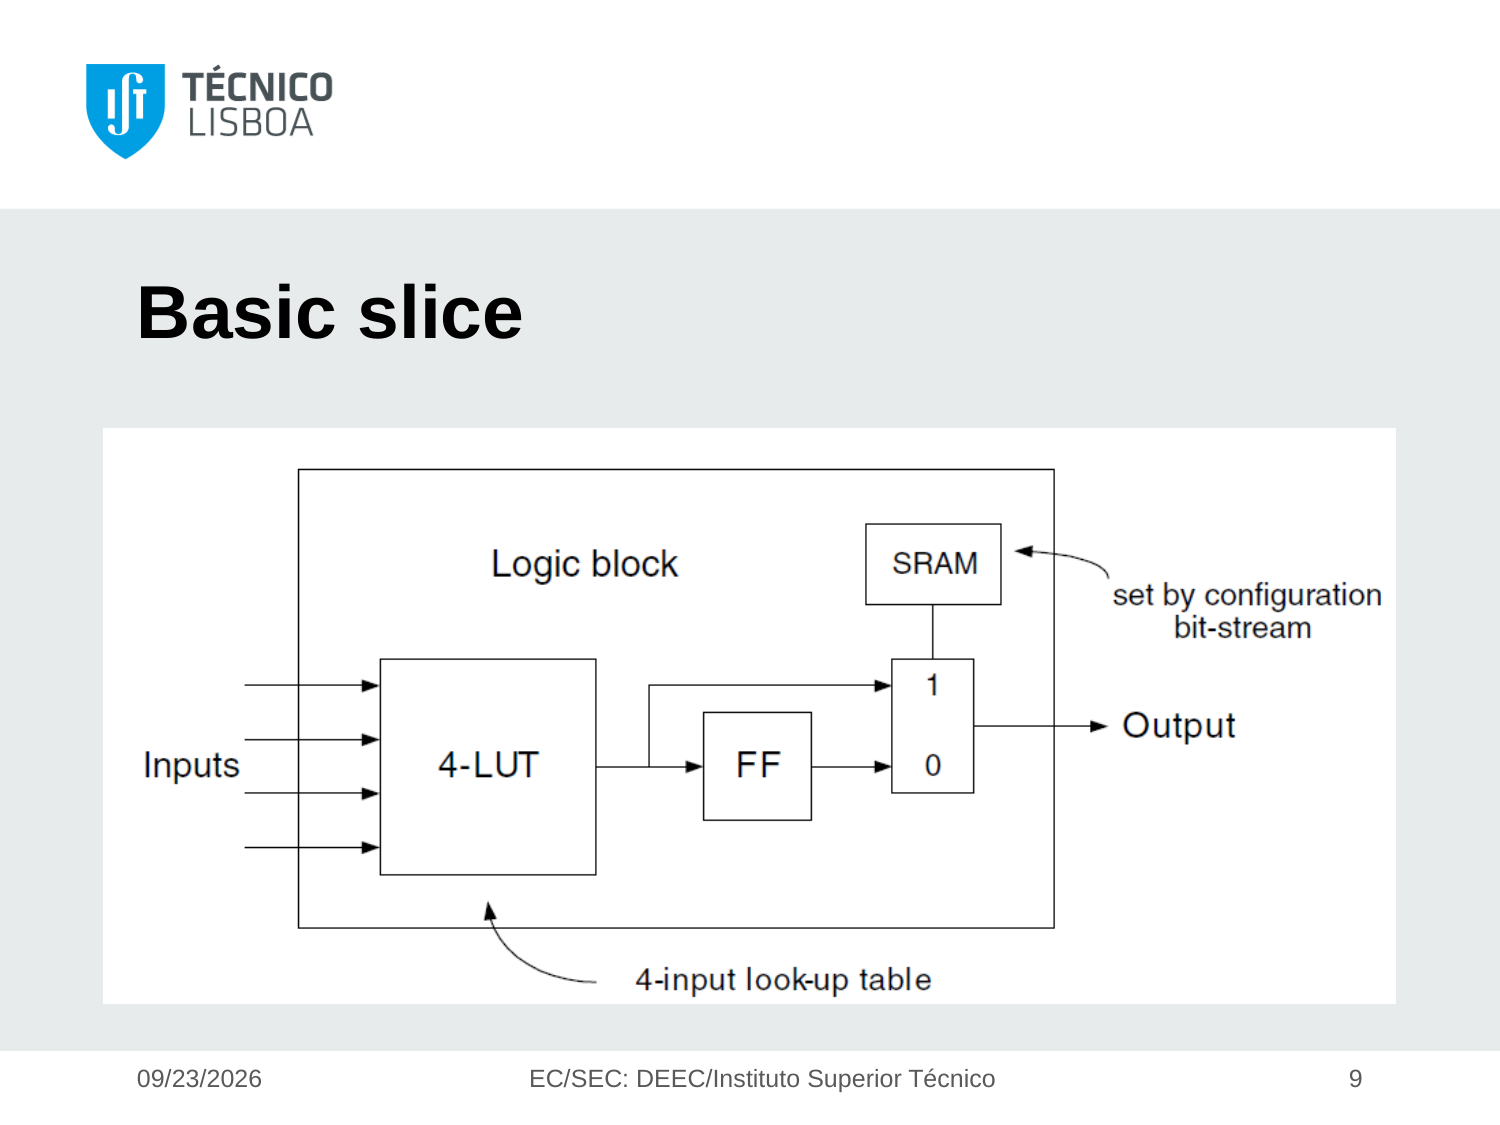

# Basic slice
EC/SEC: DEEC/Instituto Superior Técnico